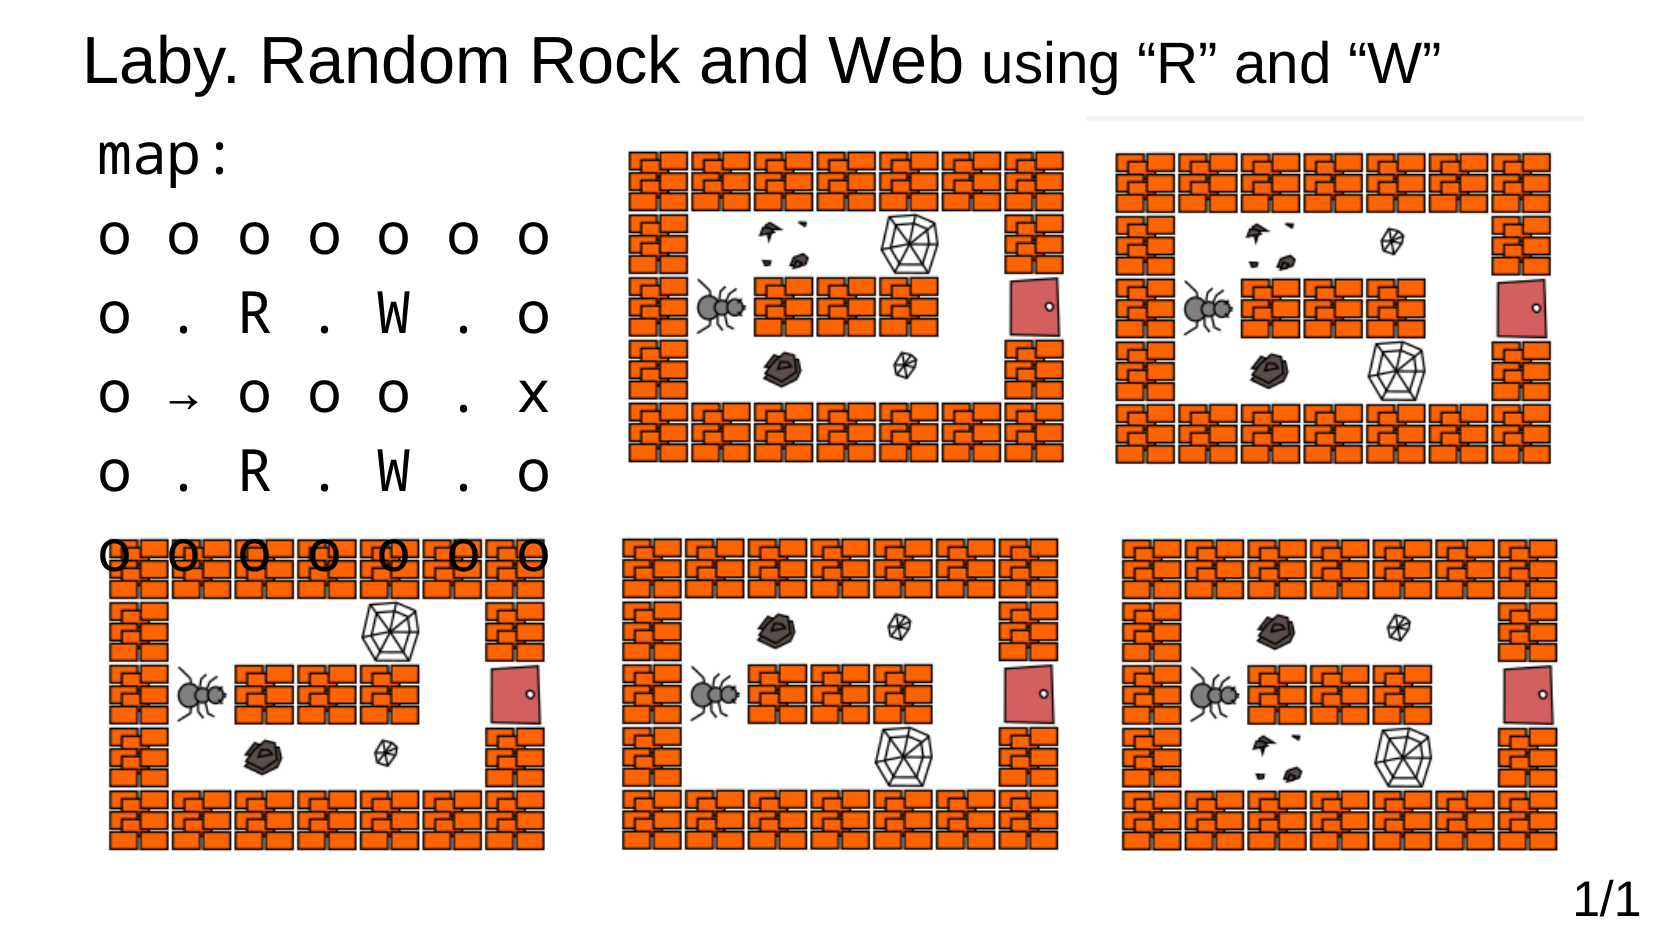

# Laby. Random Rock and Web using “R” and “W”
map:
o o o o o o o
o . R . W . o
o → o o o . x
o . R . W . o
o o o o o o o
1/1